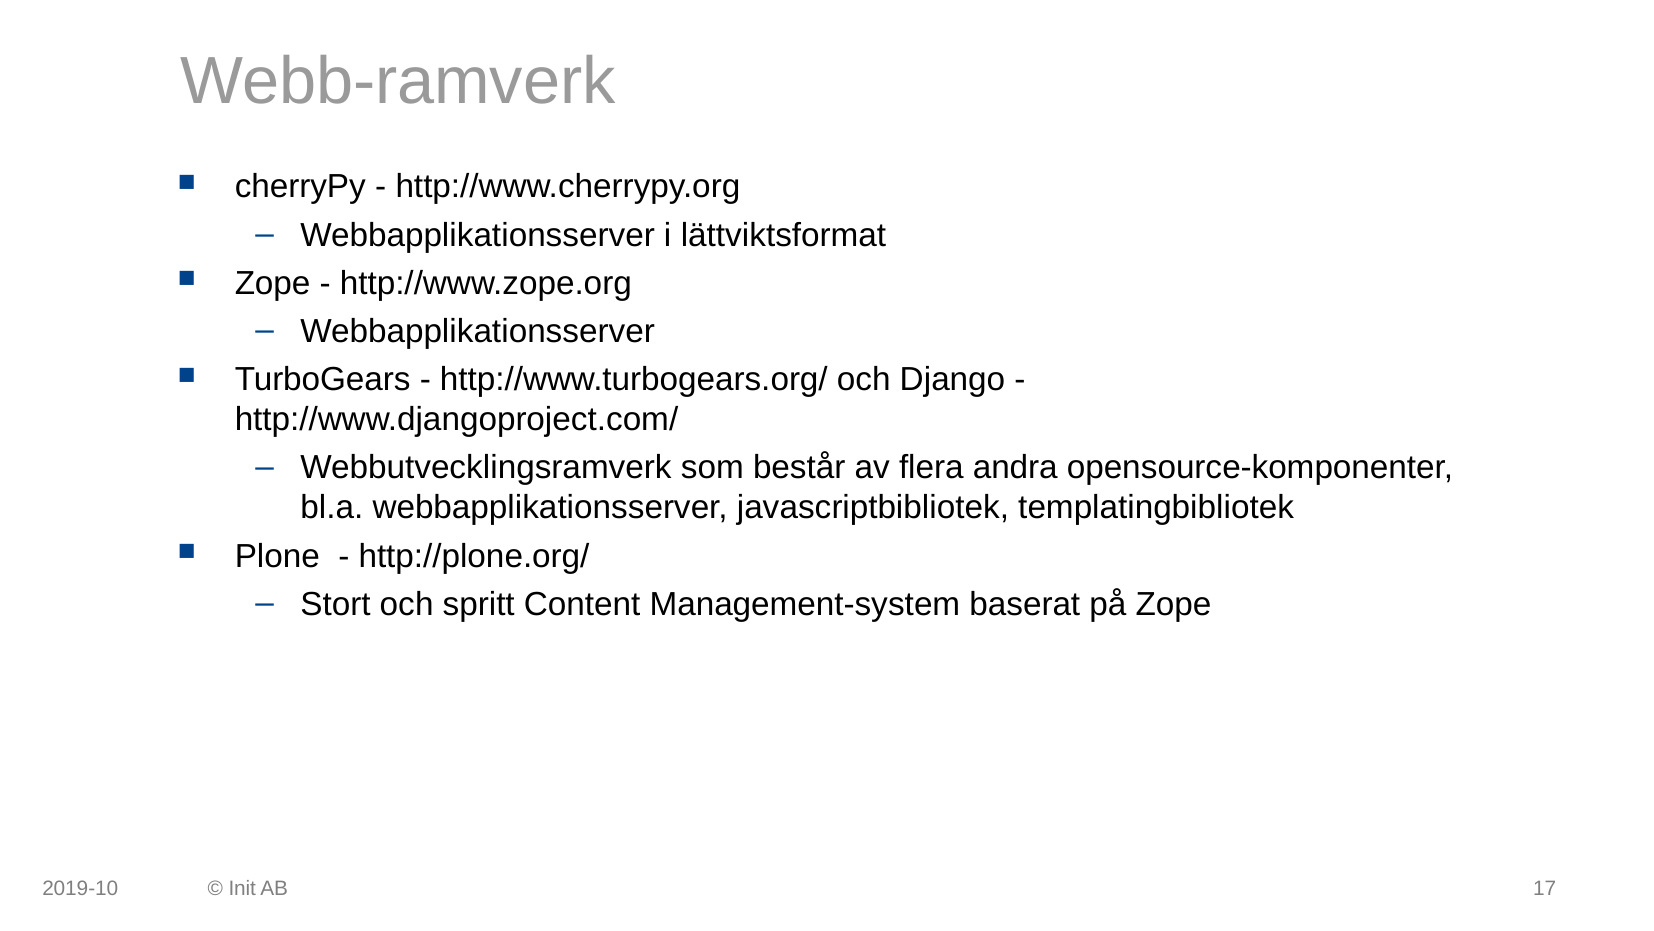

Webb-ramverk
cherryPy - http://www.cherrypy.org
Webbapplikationsserver i lättviktsformat
Zope - http://www.zope.org
Webbapplikationsserver
TurboGears - http://www.turbogears.org/ och Django - http://www.djangoproject.com/
Webbutvecklingsramverk som består av flera andra opensource-komponenter, bl.a. webbapplikationsserver, javascriptbibliotek, templatingbibliotek
Plone - http://plone.org/
Stort och spritt Content Management-system baserat på Zope
2019-10
© Init AB